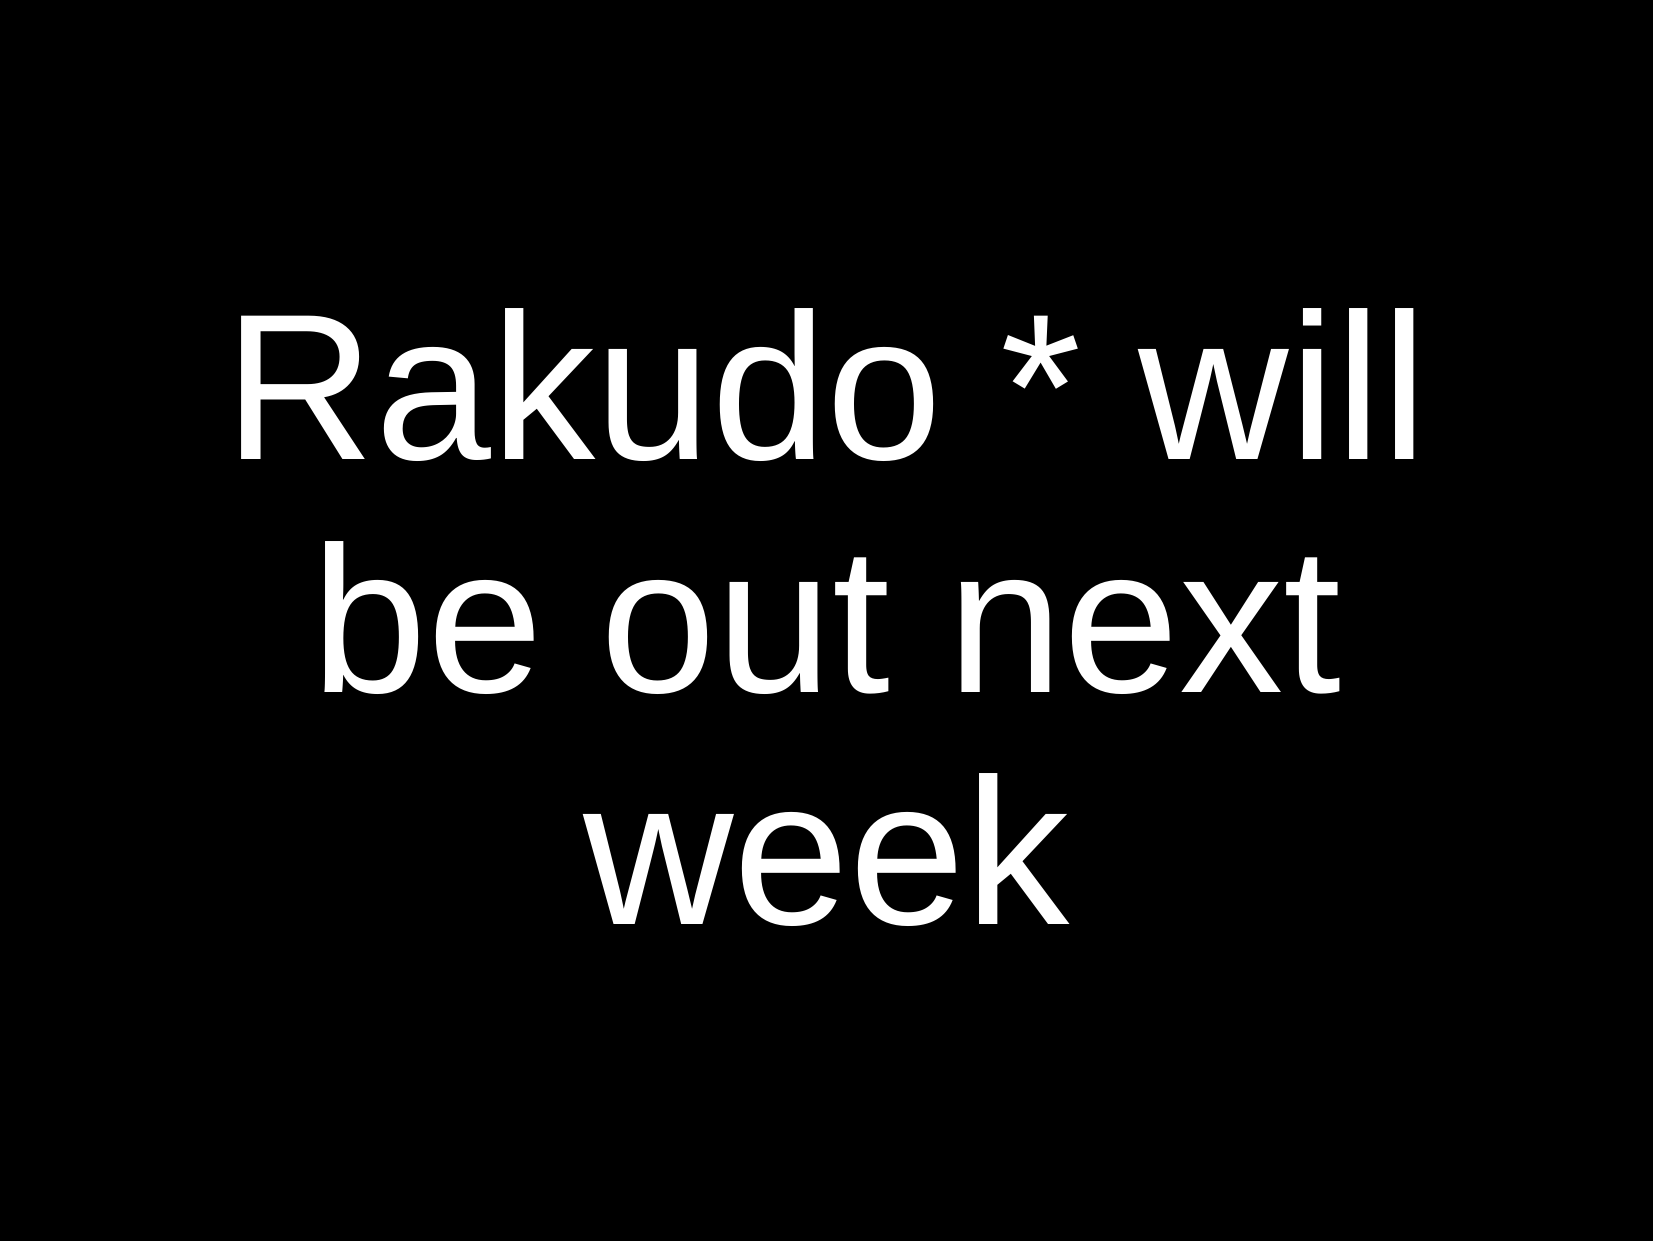

# Rakudo * will be out next week